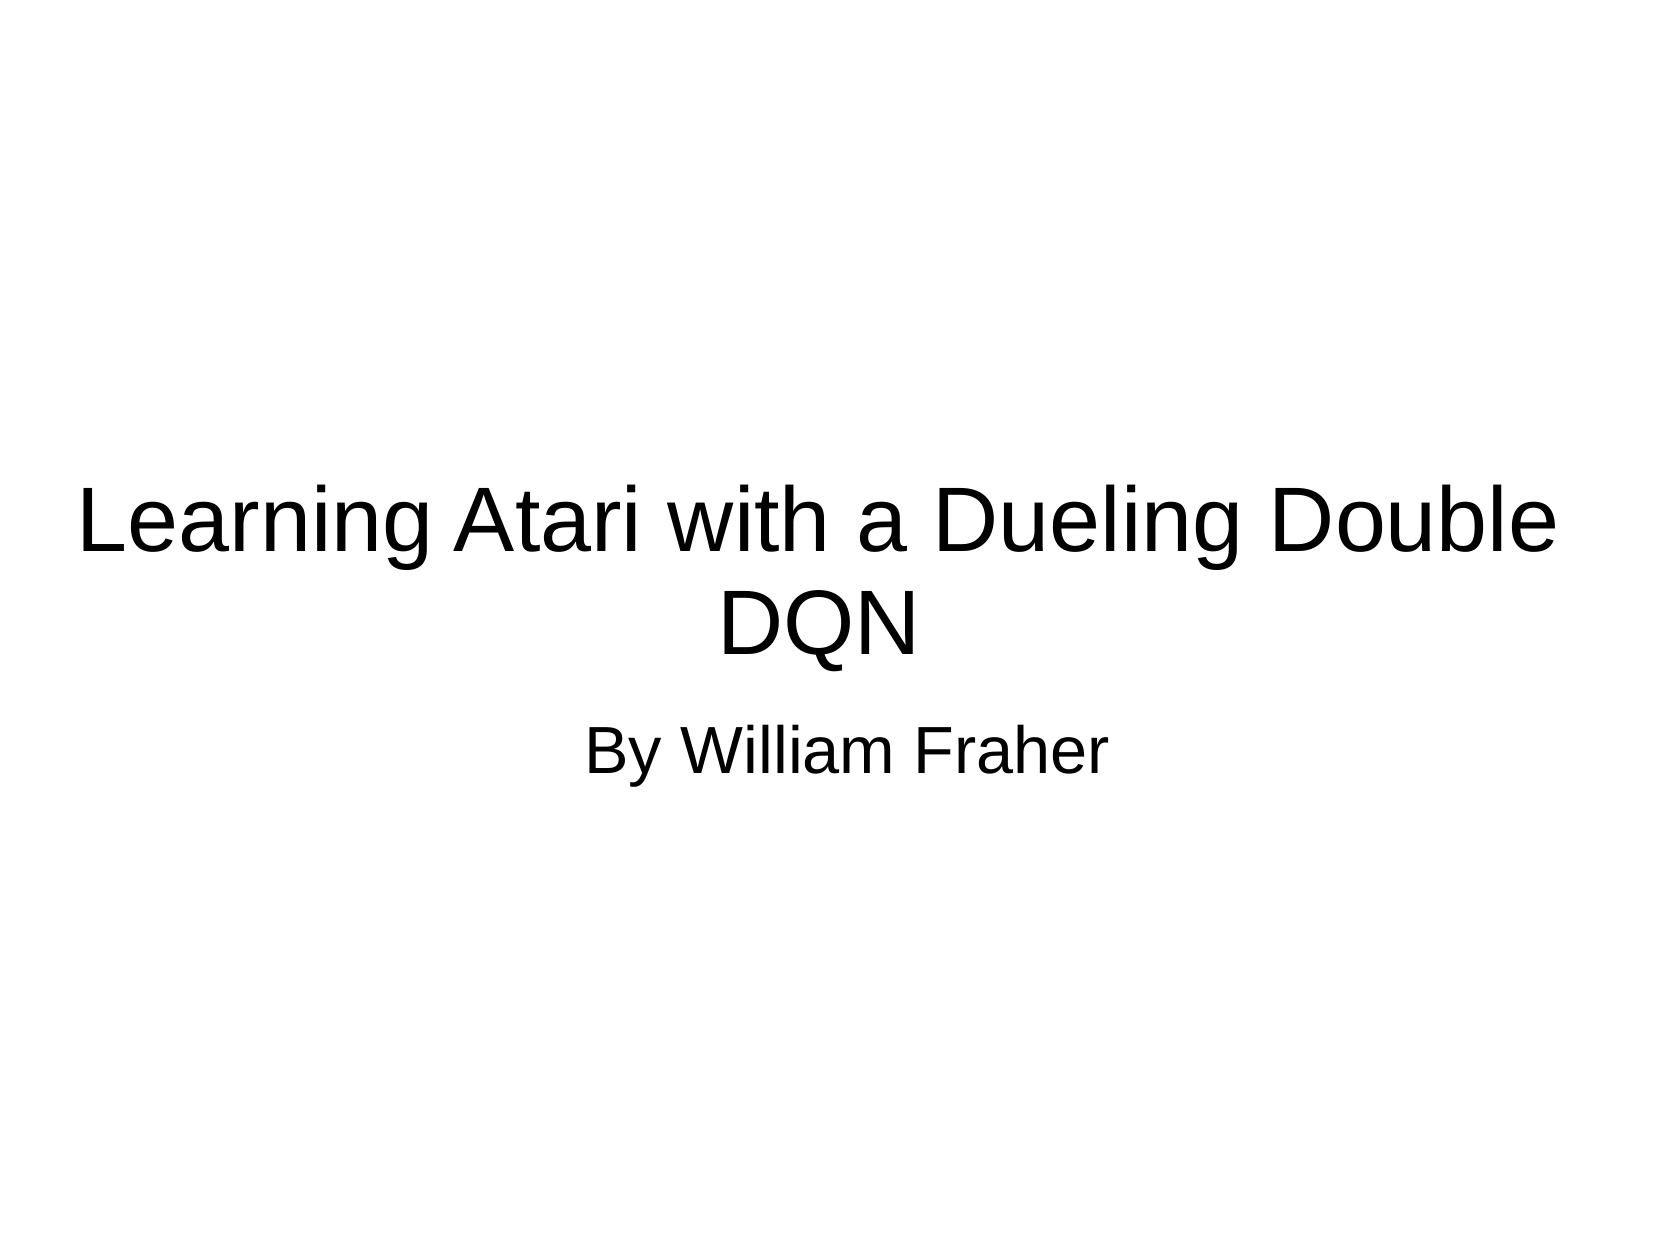

# Learning Atari with a Dueling Double DQN
By William Fraher